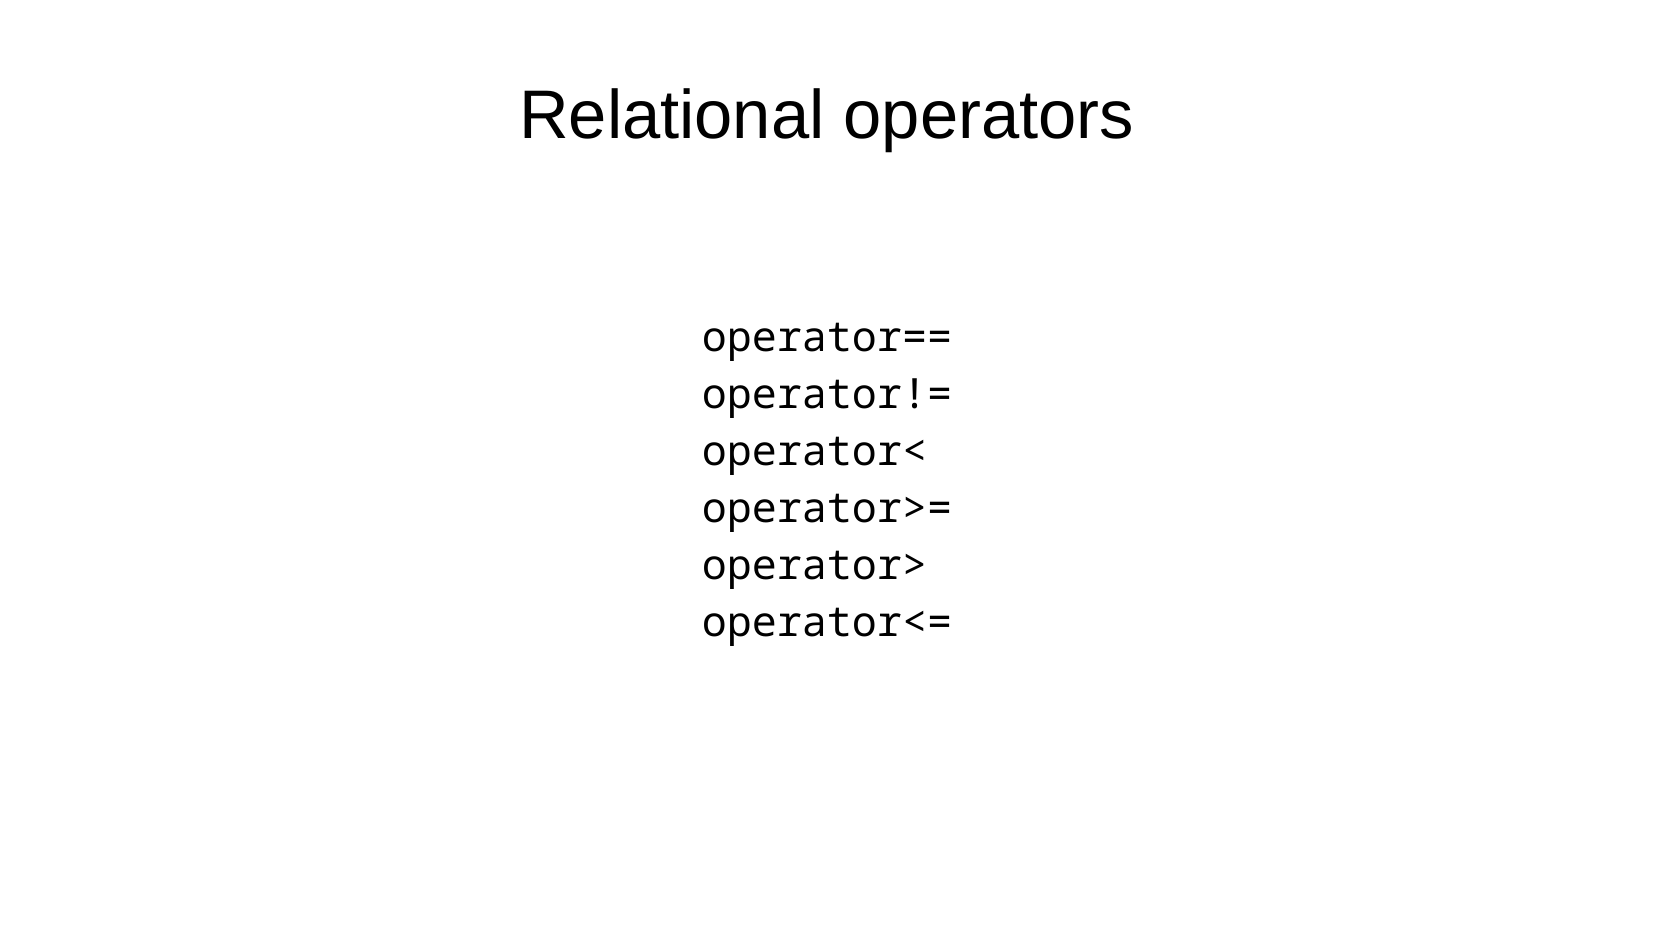

Relational operators
# operator==
operator!=
operator<
operator>=
operator>
operator<=